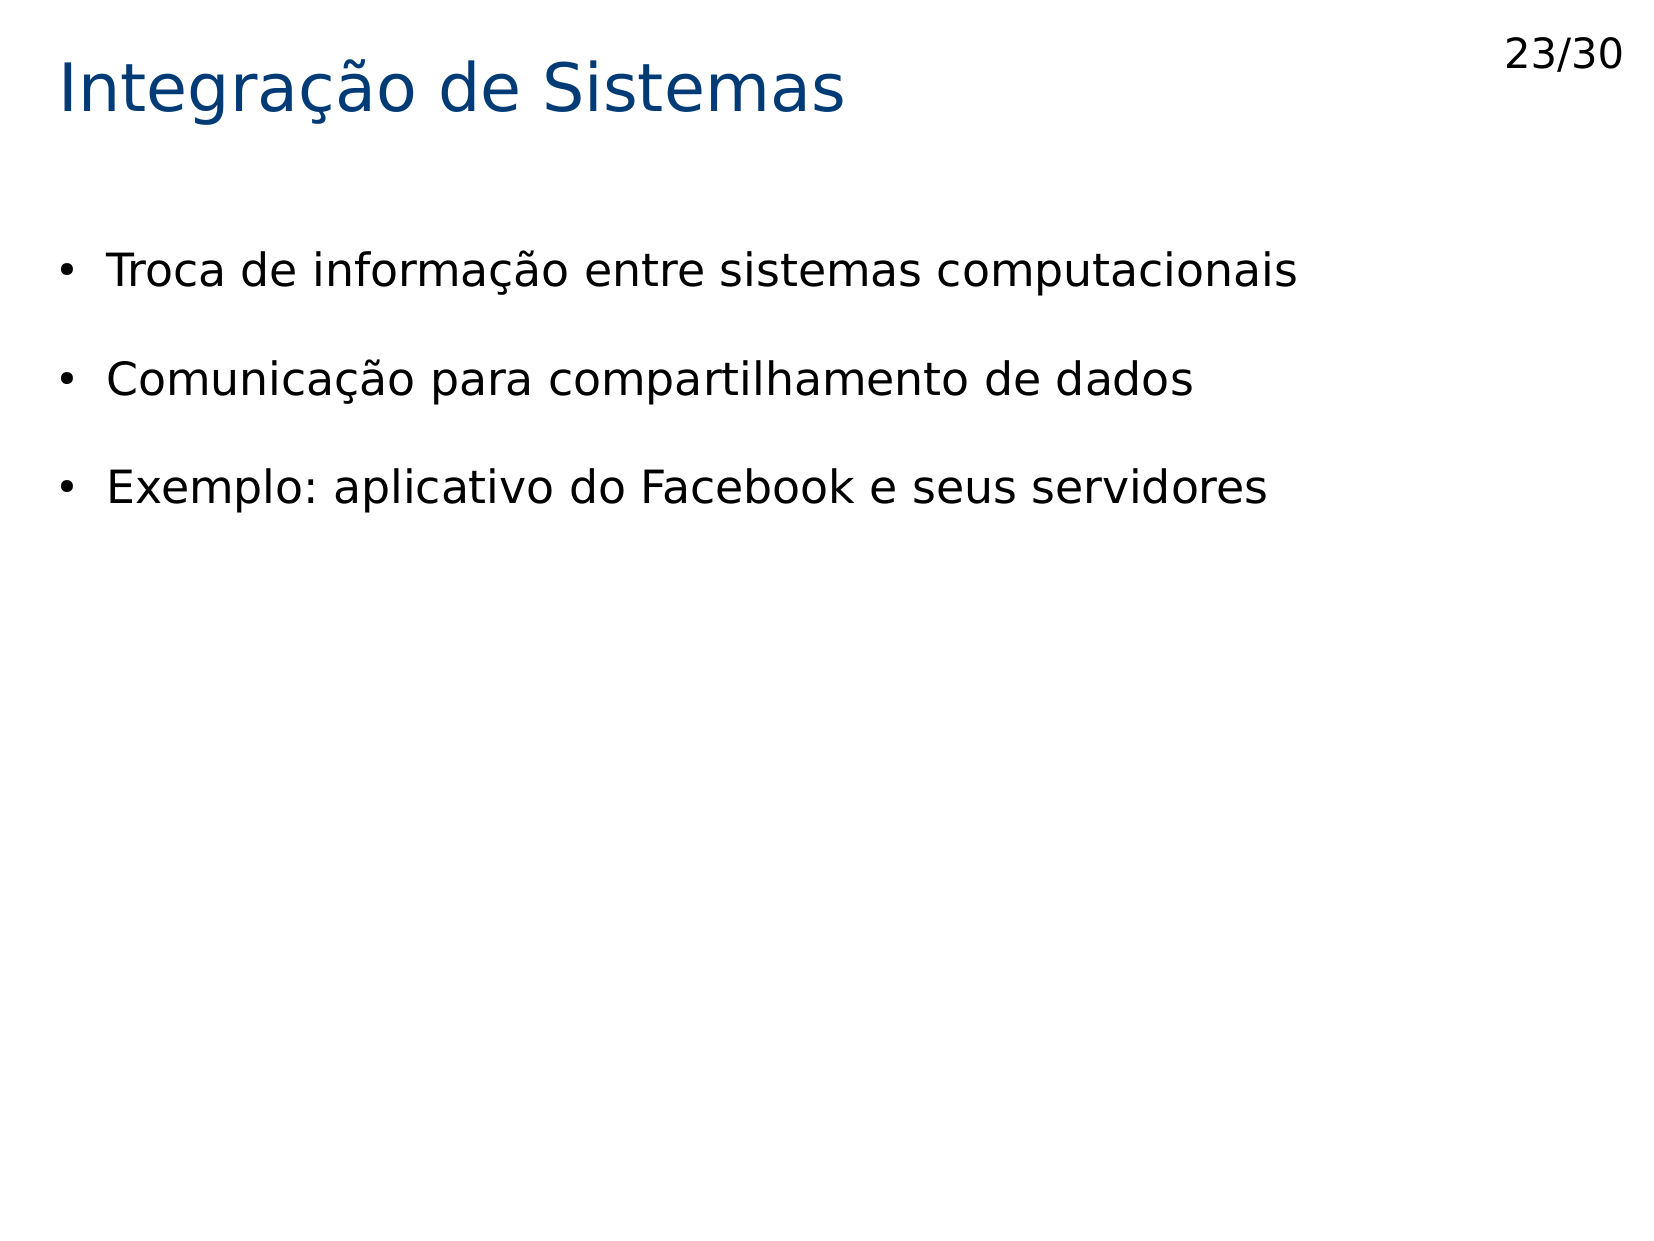

# Integração de Sistemas
23
Troca de informação entre sistemas computacionais
Comunicação para compartilhamento de dados
Exemplo: aplicativo do Facebook e seus servidores